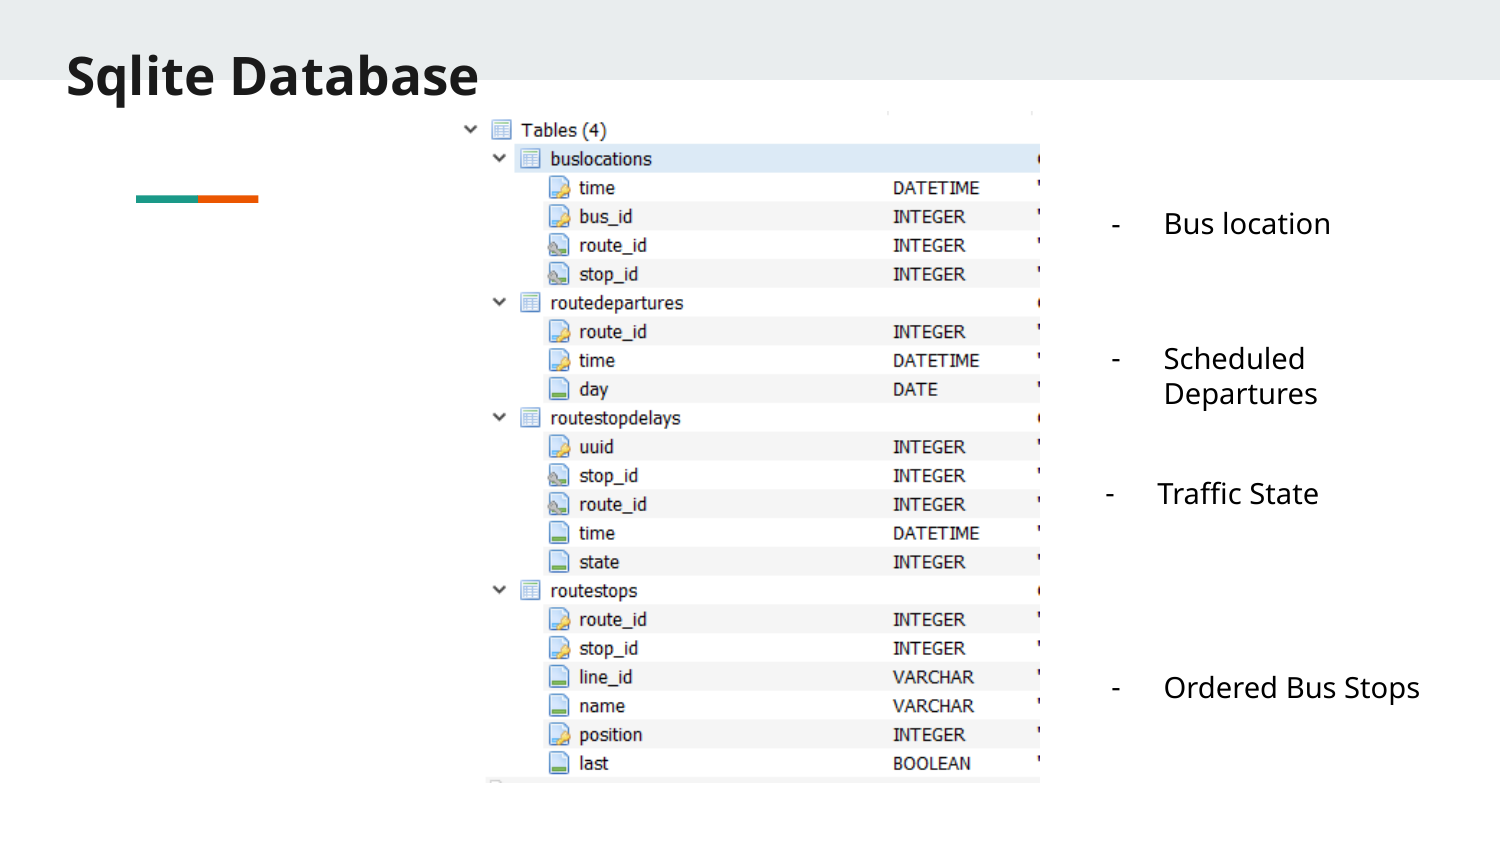

# Sqlite Database
Bus location
Scheduled Departures
Traffic State
Ordered Bus Stops